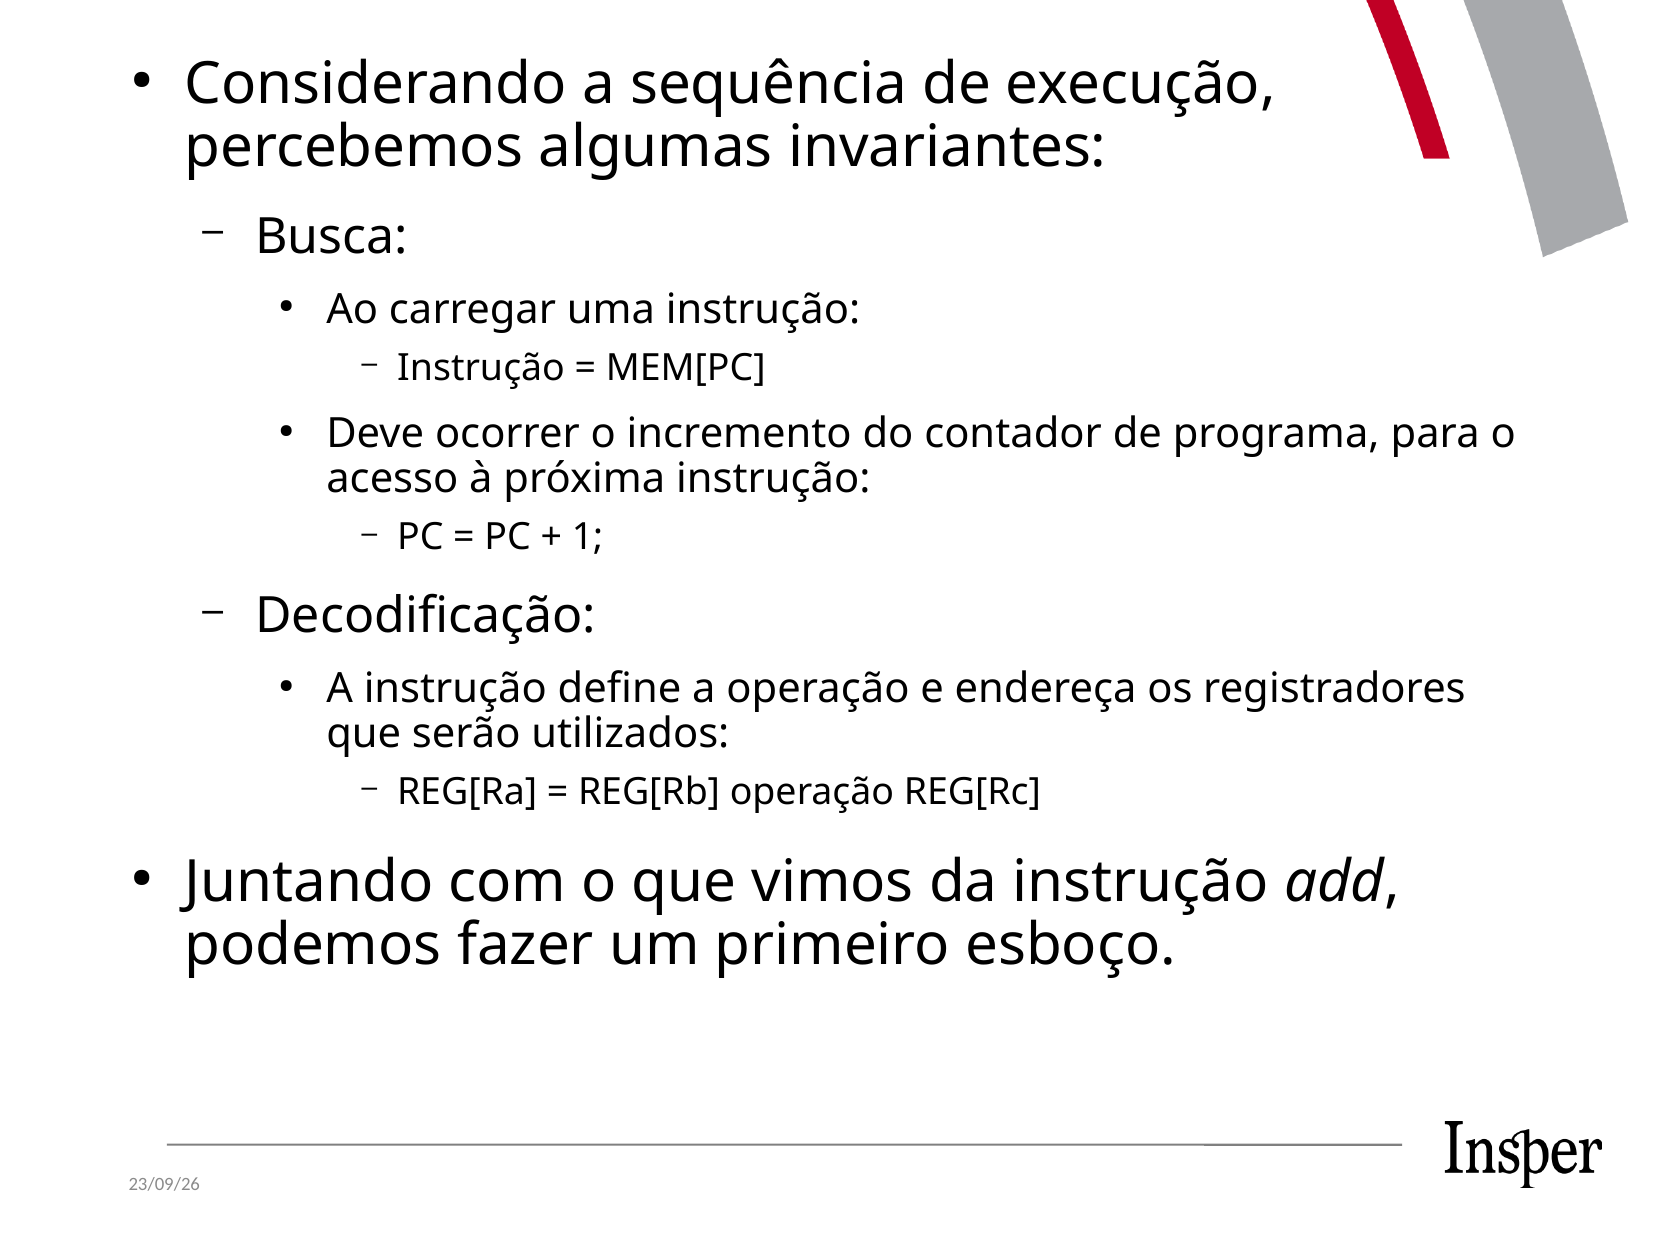

# Considerando a sequência de execução, percebemos algumas invariantes:
Busca:
Ao carregar uma instrução:
Instrução = MEM[PC]
Deve ocorrer o incremento do contador de programa, para o acesso à próxima instrução:
PC = PC + 1;
Decodificação:
A instrução define a operação e endereça os registradores que serão utilizados:
REG[Ra] = REG[Rb] operação REG[Rc]
Juntando com o que vimos da instrução add, podemos fazer um primeiro esboço.